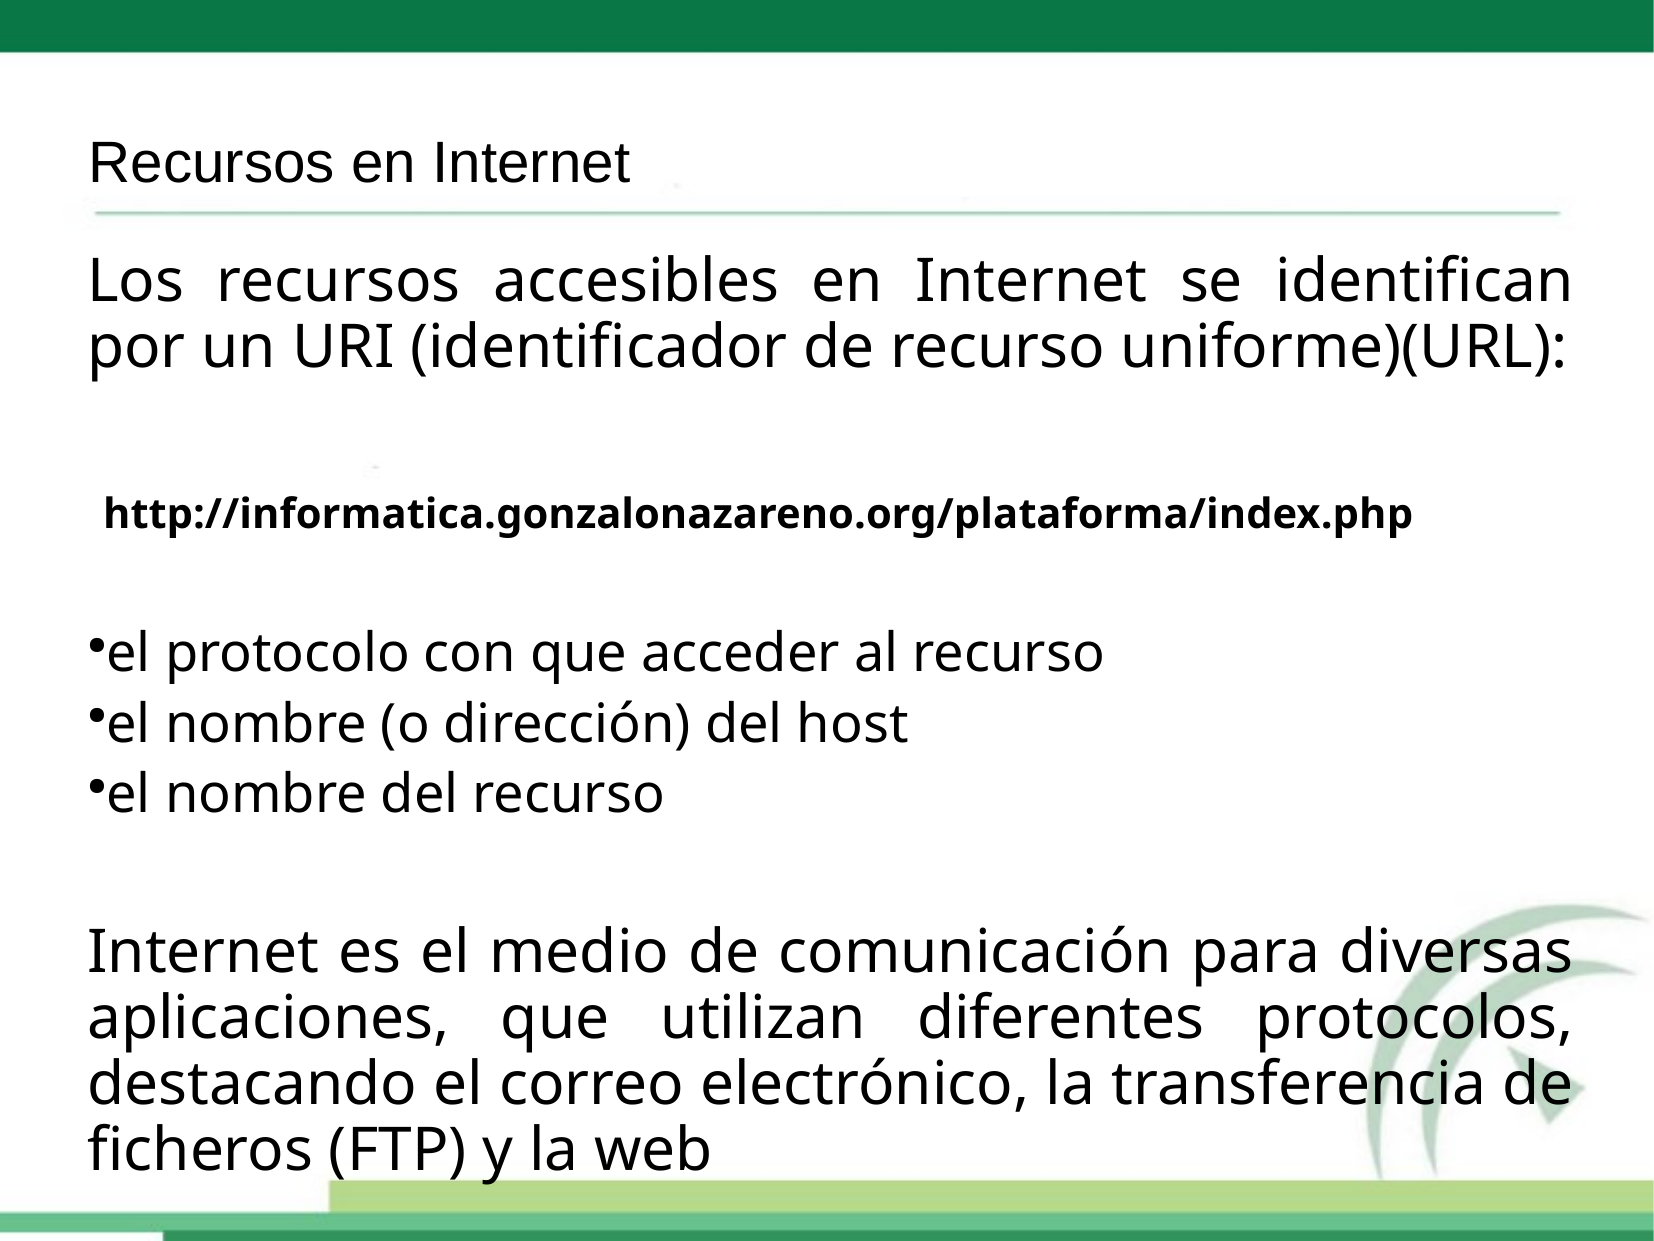

# Recursos en Internet
Los recursos accesibles en Internet se identifican por un URI (identificador de recurso uniforme)(URL):
 http://informatica.gonzalonazareno.org/plataforma/index.php
el protocolo con que acceder al recurso
el nombre (o dirección) del host
el nombre del recurso
Internet es el medio de comunicación para diversas aplicaciones, que utilizan diferentes protocolos, destacando el correo electrónico, la transferencia de ficheros (FTP) y la web